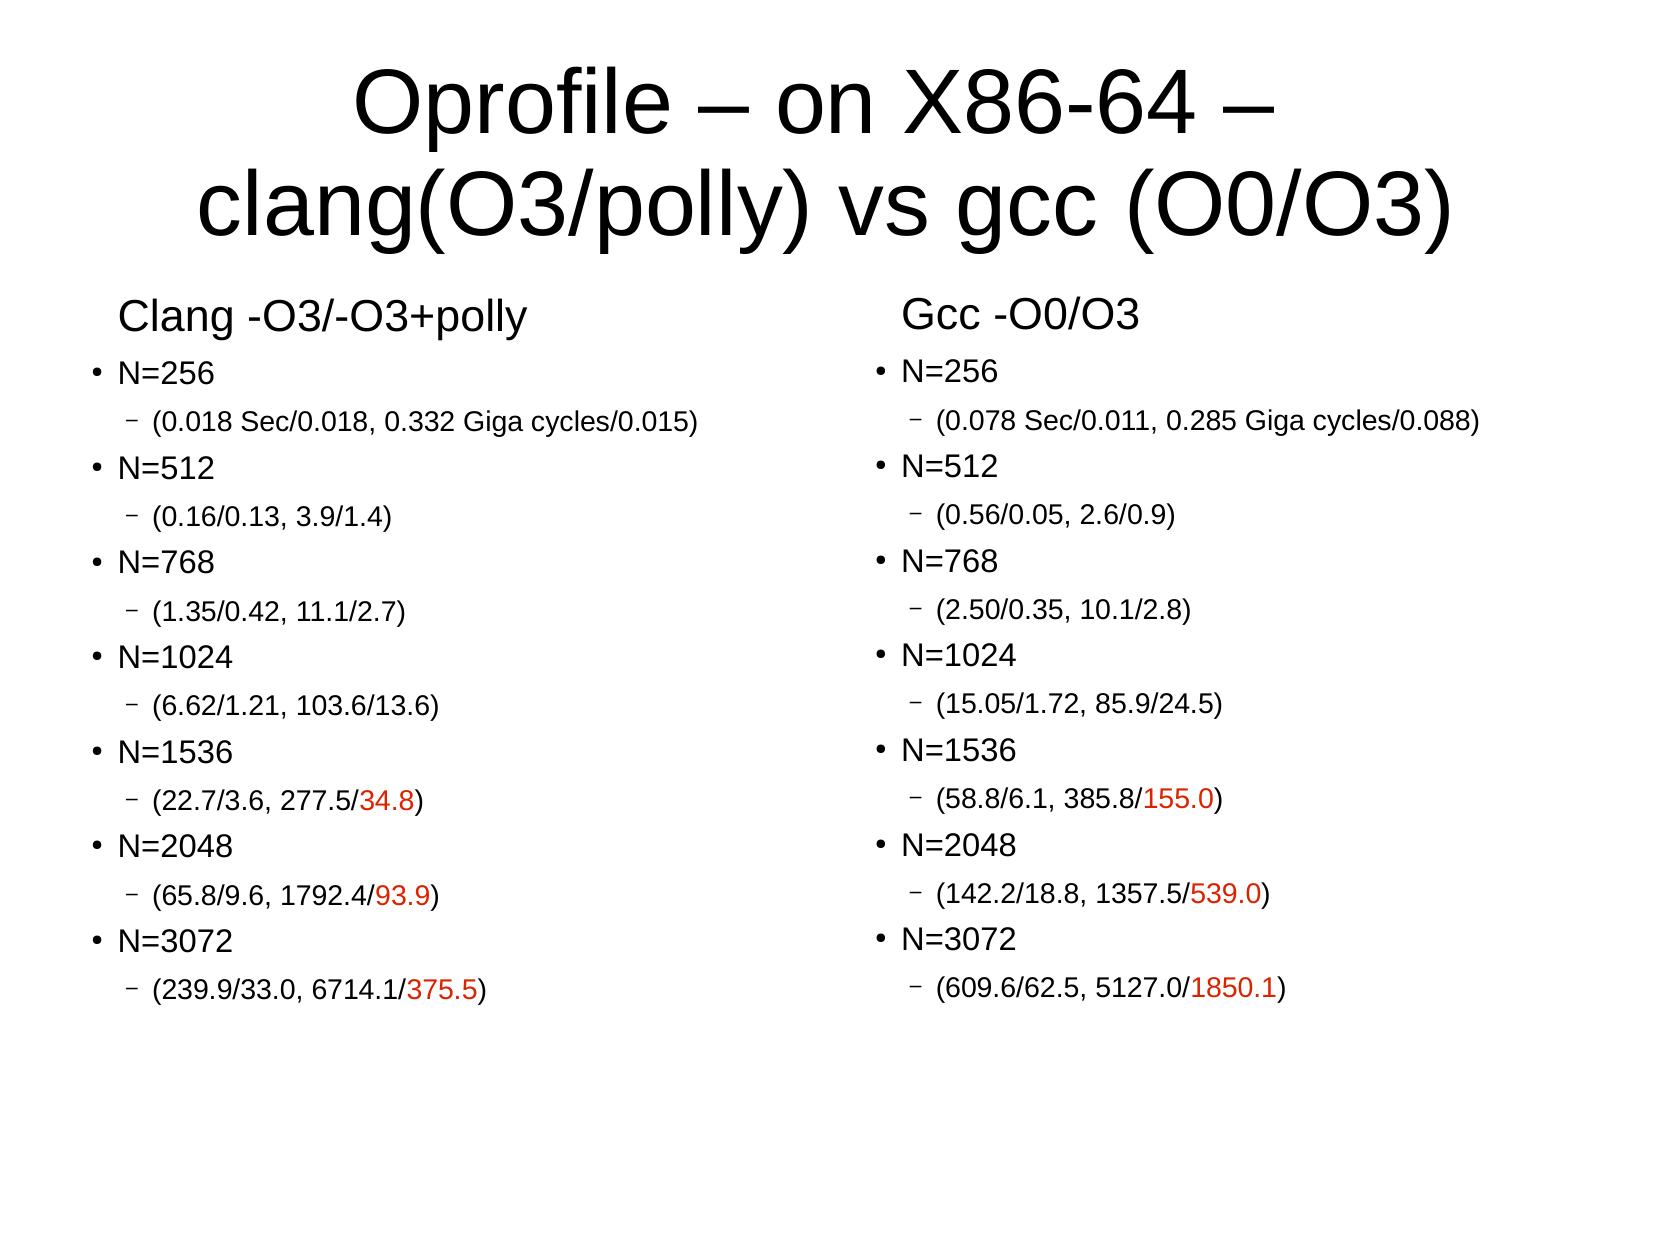

# Oprofile – on X86-64 – clang(O3/polly) vs gcc (O0/O3)
Gcc -O0/O3
N=256
(0.078 Sec/0.011, 0.285 Giga cycles/0.088)
N=512
(0.56/0.05, 2.6/0.9)
N=768
(2.50/0.35, 10.1/2.8)
N=1024
(15.05/1.72, 85.9/24.5)
N=1536
(58.8/6.1, 385.8/155.0)
N=2048
(142.2/18.8, 1357.5/539.0)
N=3072
(609.6/62.5, 5127.0/1850.1)
Clang -O3/-O3+polly
N=256
(0.018 Sec/0.018, 0.332 Giga cycles/0.015)
N=512
(0.16/0.13, 3.9/1.4)
N=768
(1.35/0.42, 11.1/2.7)
N=1024
(6.62/1.21, 103.6/13.6)
N=1536
(22.7/3.6, 277.5/34.8)
N=2048
(65.8/9.6, 1792.4/93.9)
N=3072
(239.9/33.0, 6714.1/375.5)